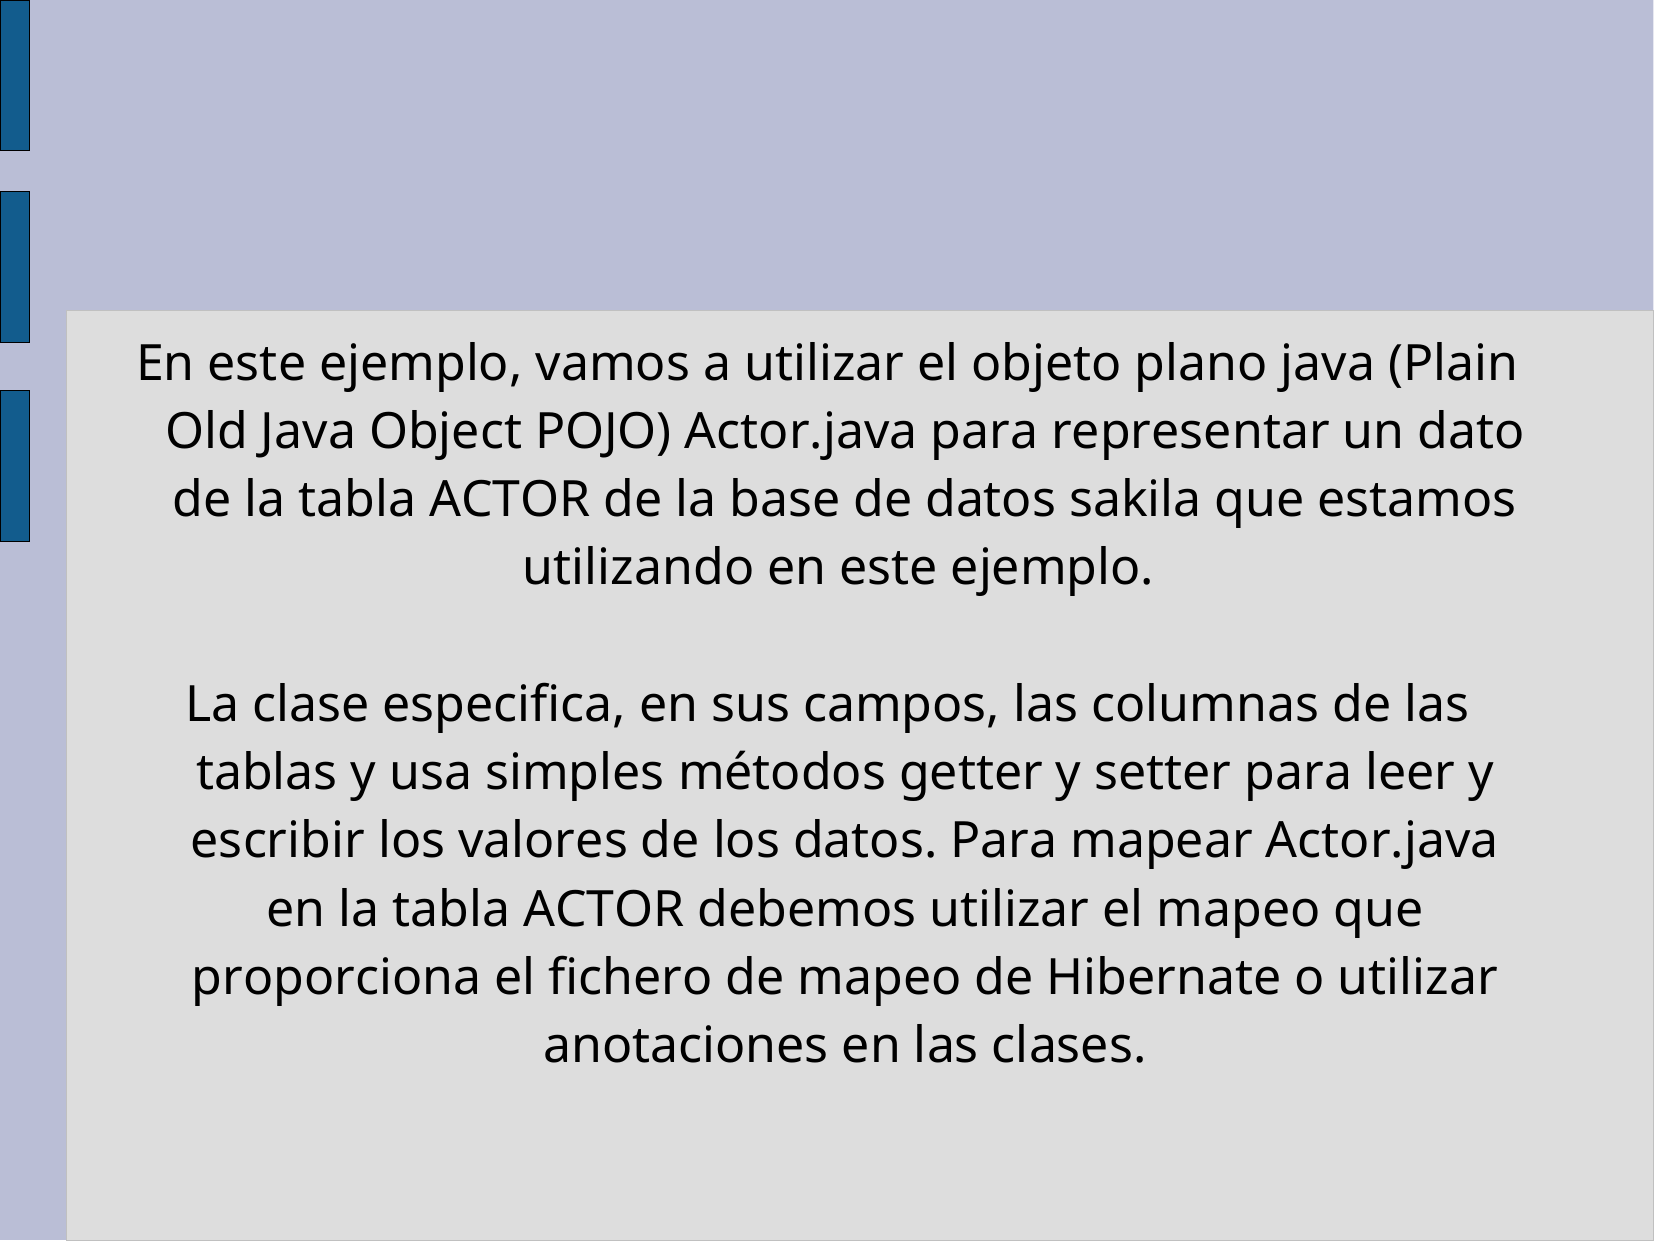

#
En este ejemplo, vamos a utilizar el objeto plano java (Plain Old Java Object POJO) Actor.java para representar un dato de la tabla ACTOR de la base de datos sakila que estamos utilizando en este ejemplo.
La clase especifica, en sus campos, las columnas de las tablas y usa simples métodos getter y setter para leer y escribir los valores de los datos. Para mapear Actor.java en la tabla ACTOR debemos utilizar el mapeo que proporciona el fichero de mapeo de Hibernate o utilizar anotaciones en las clases.